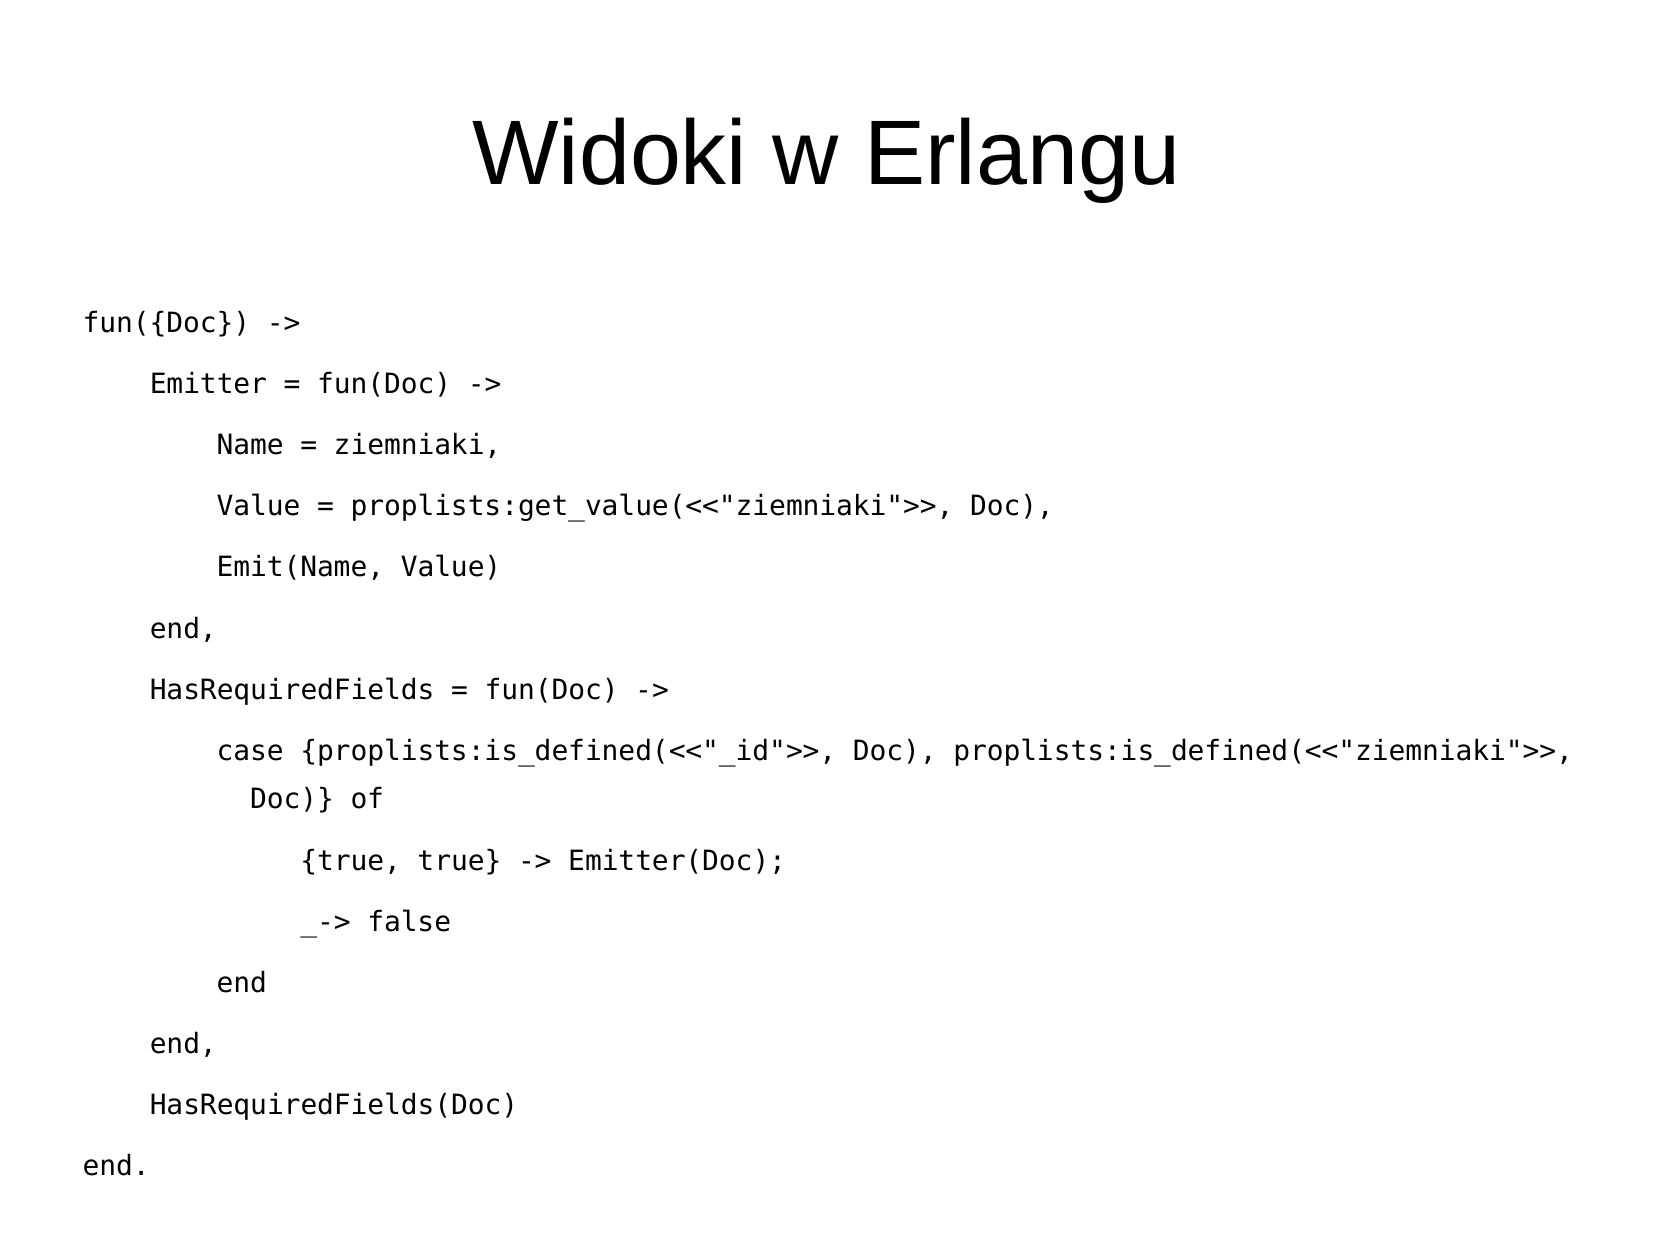

# Widoki w Erlangu
fun({Doc}) ->
 Emitter = fun(Doc) ->
 Name = ziemniaki,
 Value = proplists:get_value(<<"ziemniaki">>, Doc),
 Emit(Name, Value)
 end,
 HasRequiredFields = fun(Doc) ->
 case {proplists:is_defined(<<"_id">>, Doc), proplists:is_defined(<<"ziemniaki">>, Doc)} of
 {true, true} -> Emitter(Doc);
 _-> false
 end
 end,
 HasRequiredFields(Doc)
end.